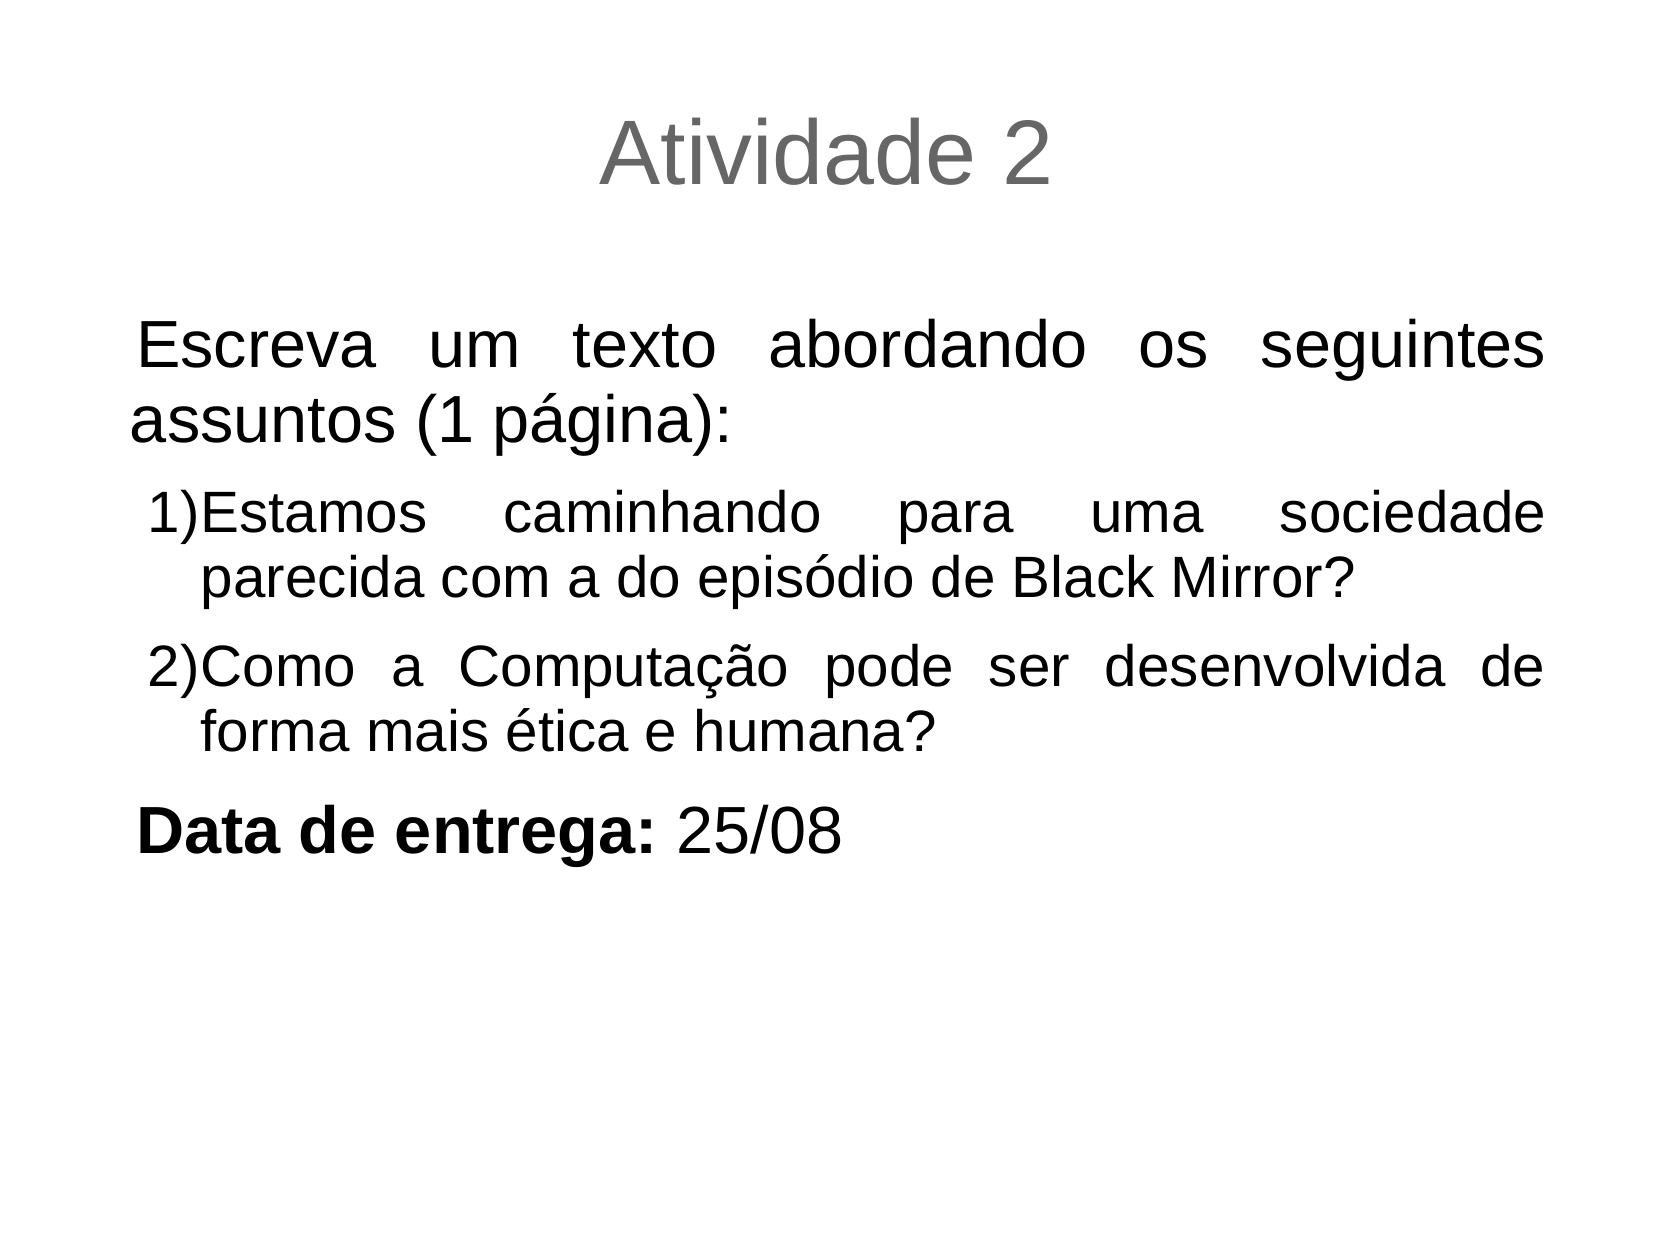

# Atividade 2
Escreva um texto abordando os seguintes assuntos (1 página):
Estamos caminhando para uma sociedade parecida com a do episódio de Black Mirror?
Como a Computação pode ser desenvolvida de forma mais ética e humana?
Data de entrega: 25/08